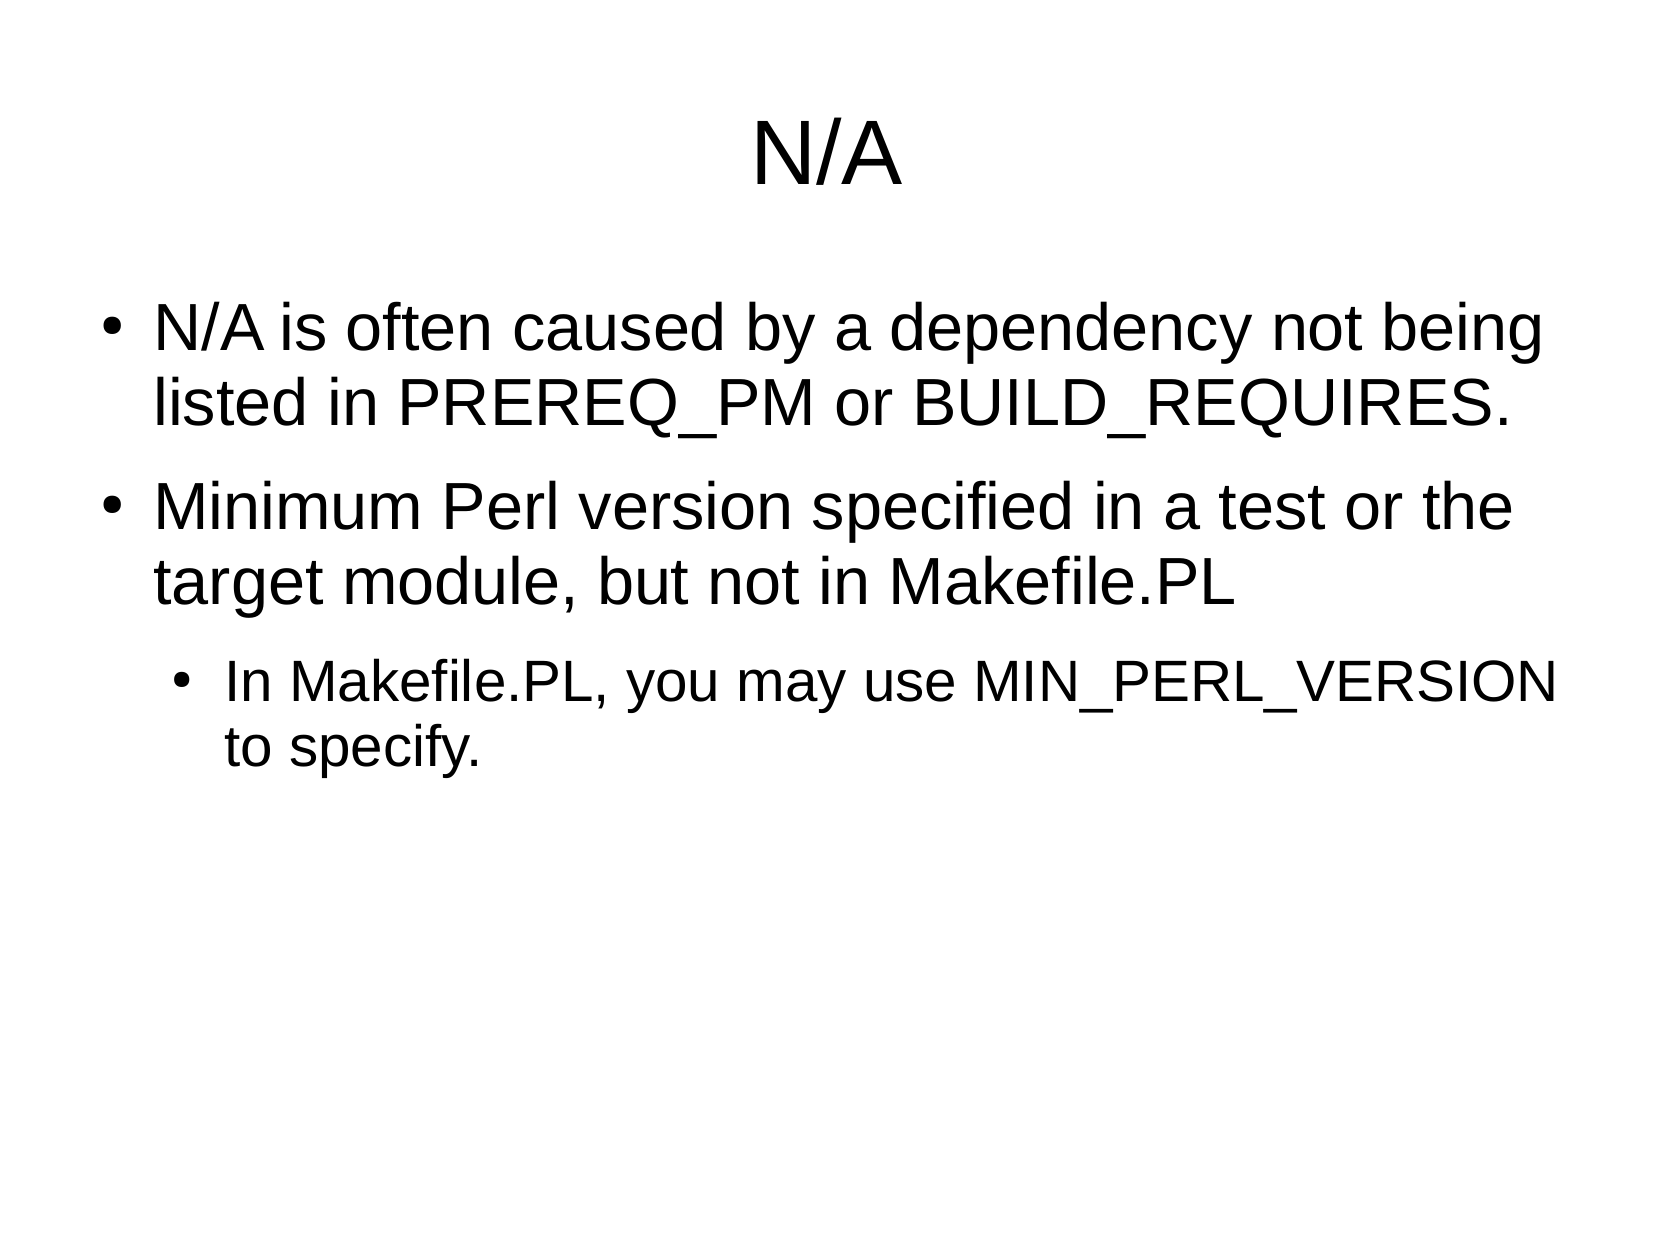

# N/A
N/A is often caused by a dependency not being listed in PREREQ_PM or BUILD_REQUIRES.
Minimum Perl version specified in a test or the target module, but not in Makefile.PL
In Makefile.PL, you may use MIN_PERL_VERSION to specify.